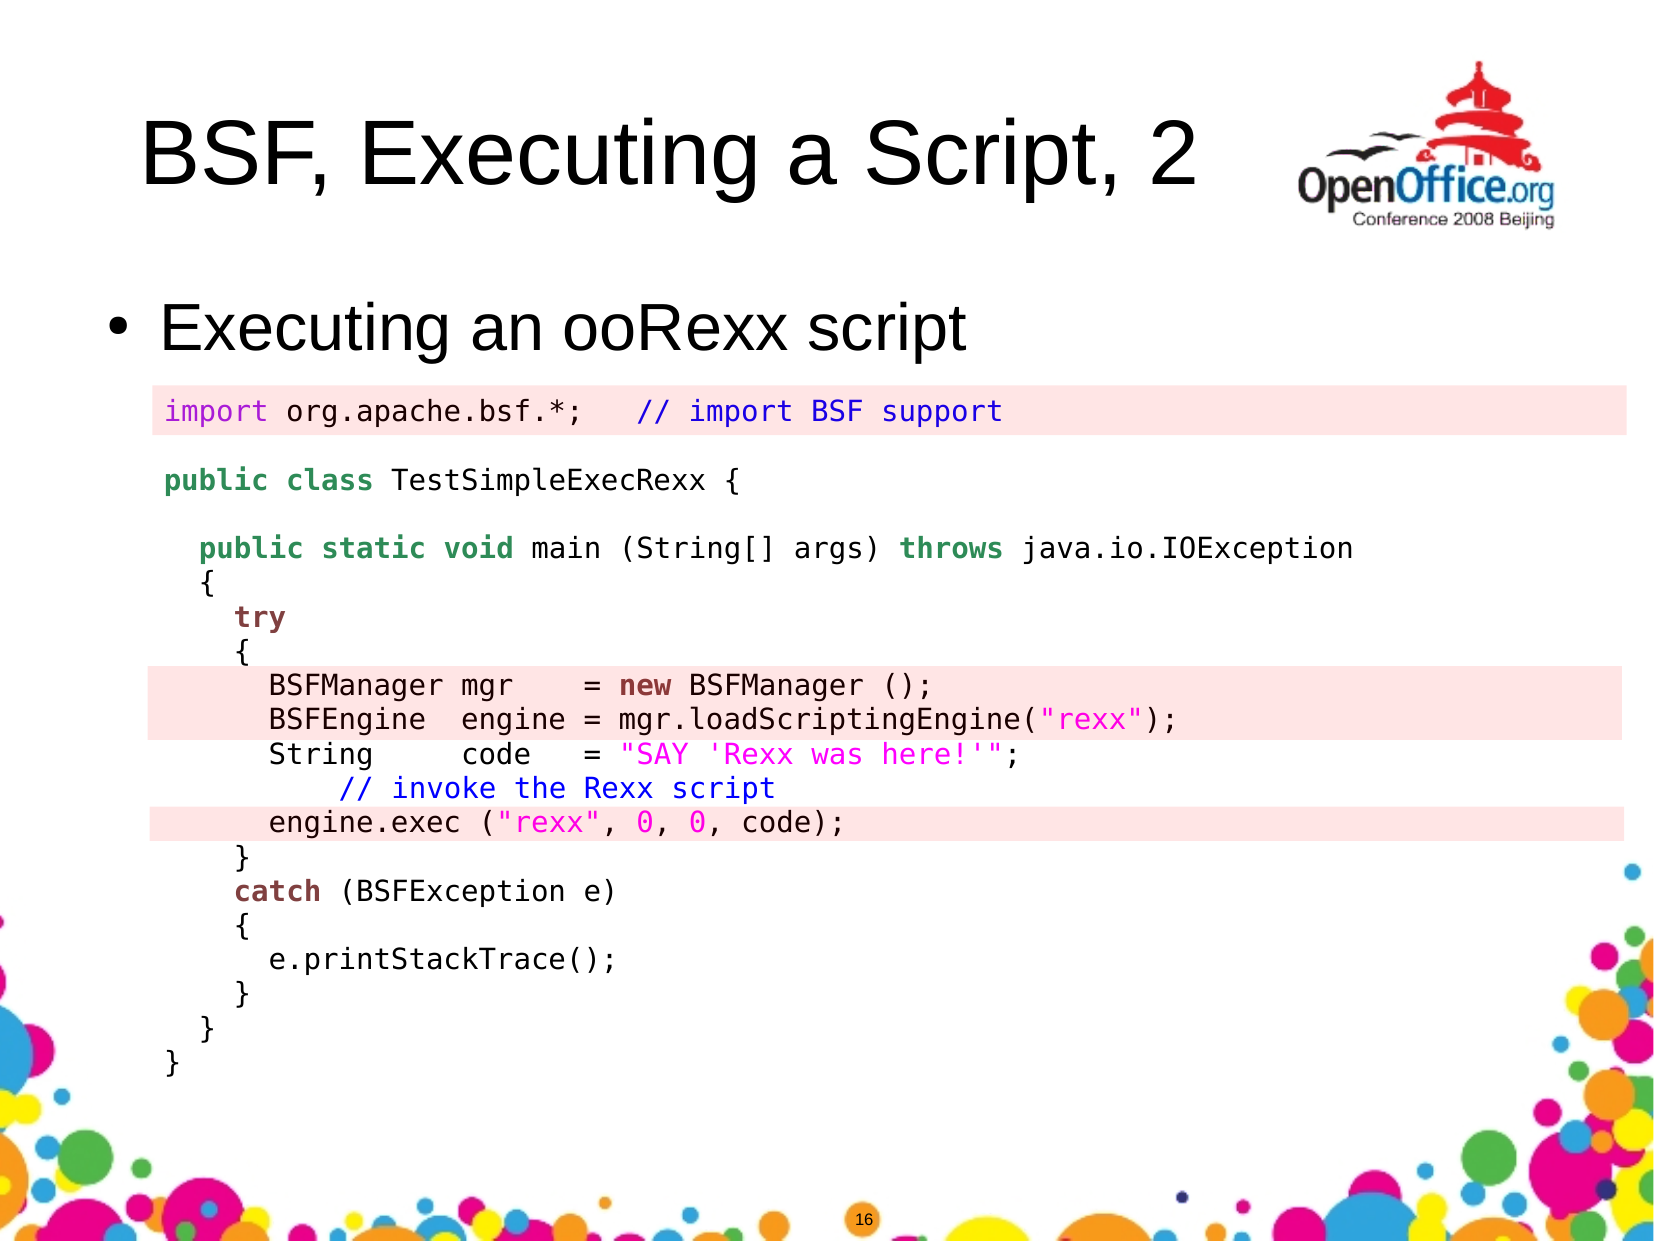

# BSF, Executing a Script, 2
Executing an ooRexx script
import org.apache.bsf.*; // import BSF support
public class TestSimpleExecRexx {
 public static void main (String[] args) throws java.io.IOException
 {
 try
 {
 BSFManager mgr = new BSFManager ();
 BSFEngine engine = mgr.loadScriptingEngine("rexx");
 String code = "SAY 'Rexx was here!'";
 // invoke the Rexx script
 engine.exec ("rexx", 0, 0, code);
 }
 catch (BSFException e)
 {
 e.printStackTrace();
 }
 }
}
16